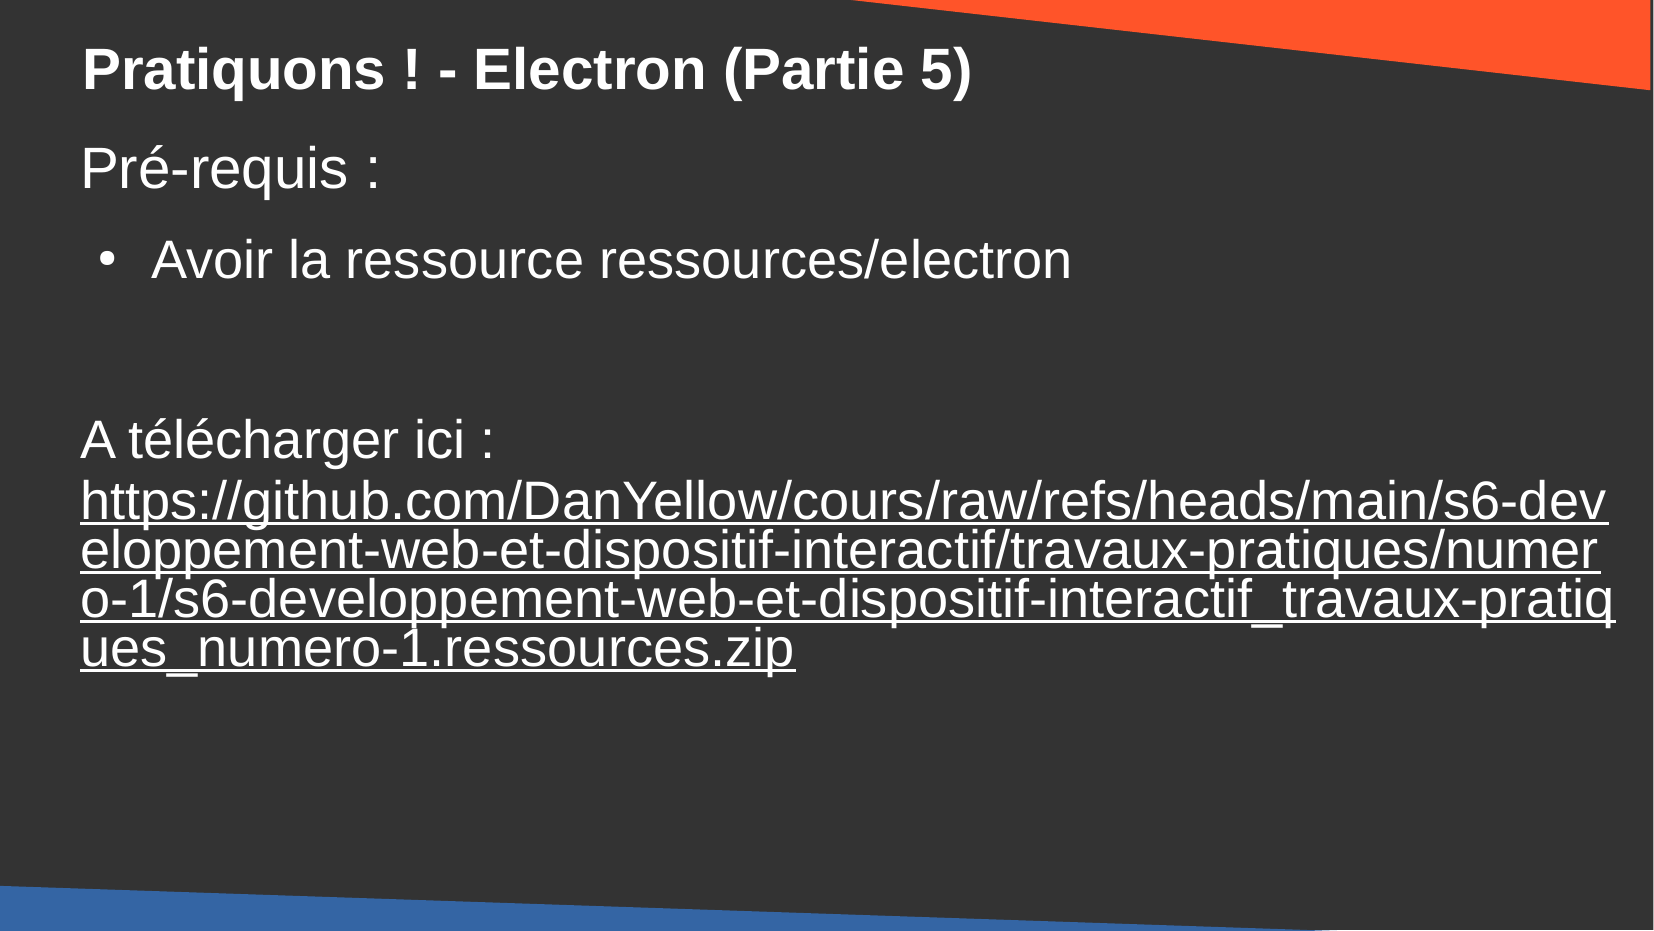

# Pratiquons ! - Electron (Partie 5)
Pré-requis :
Avoir la ressource ressources/electron
A télécharger ici : https://github.com/DanYellow/cours/raw/refs/heads/main/s6-developpement-web-et-dispositif-interactif/travaux-pratiques/numero-1/s6-developpement-web-et-dispositif-interactif_travaux-pratiques_numero-1.ressources.zip